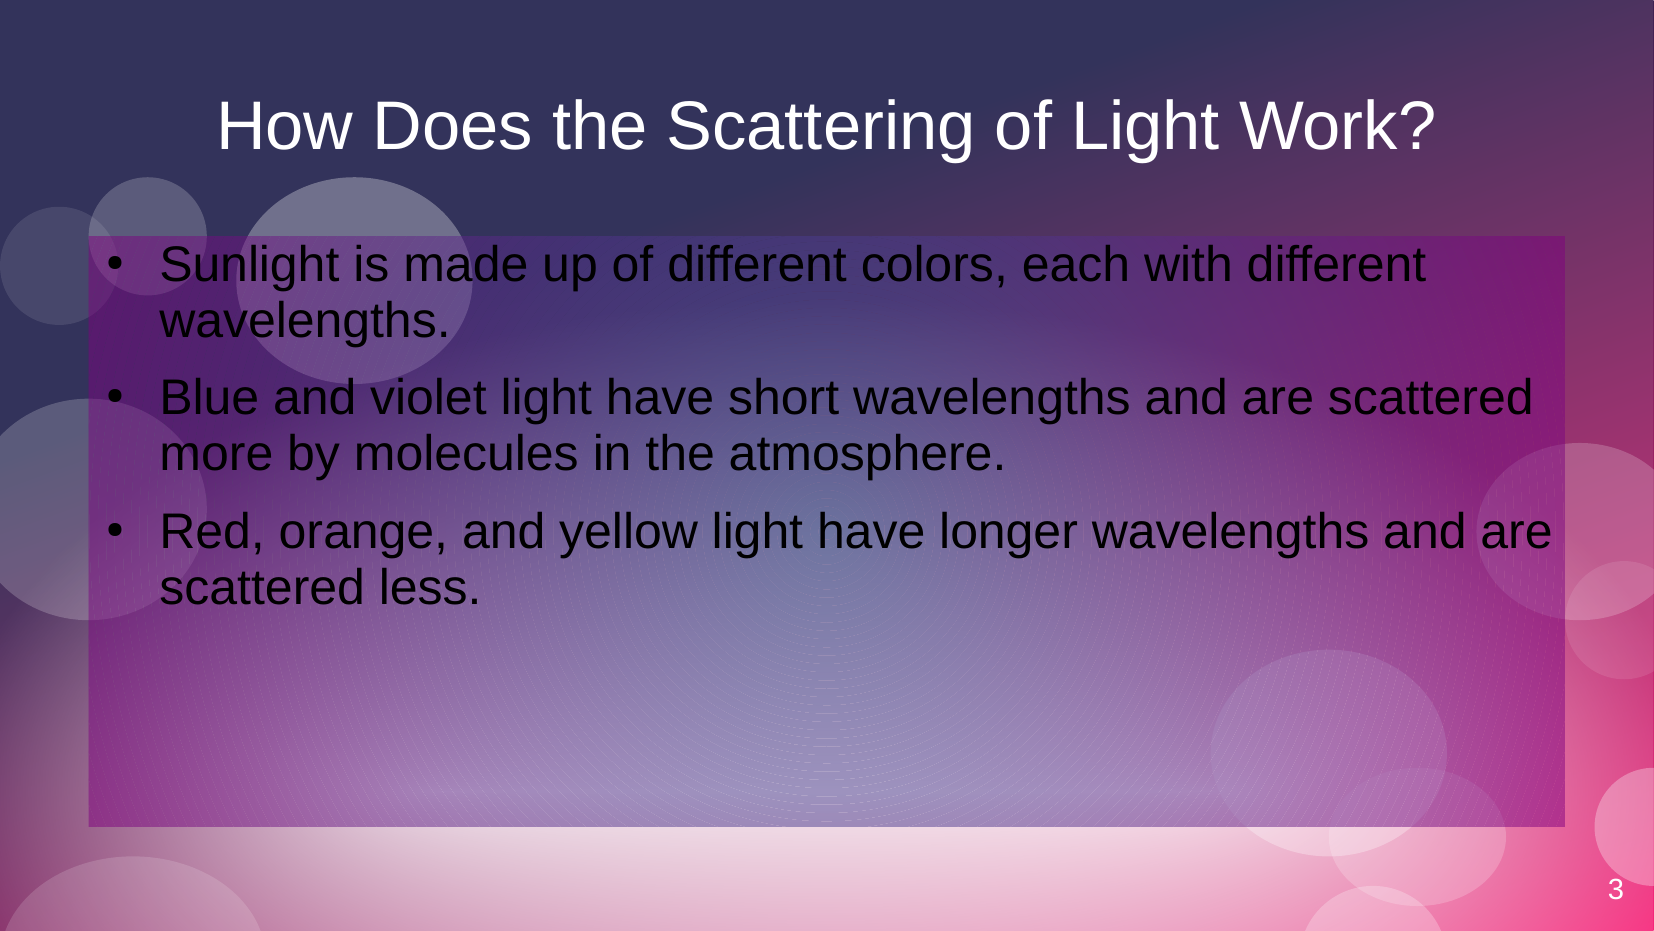

# How Does the Scattering of Light Work?
Sunlight is made up of different colors, each with different wavelengths.
Blue and violet light have short wavelengths and are scattered more by molecules in the atmosphere.
Red, orange, and yellow light have longer wavelengths and are scattered less.